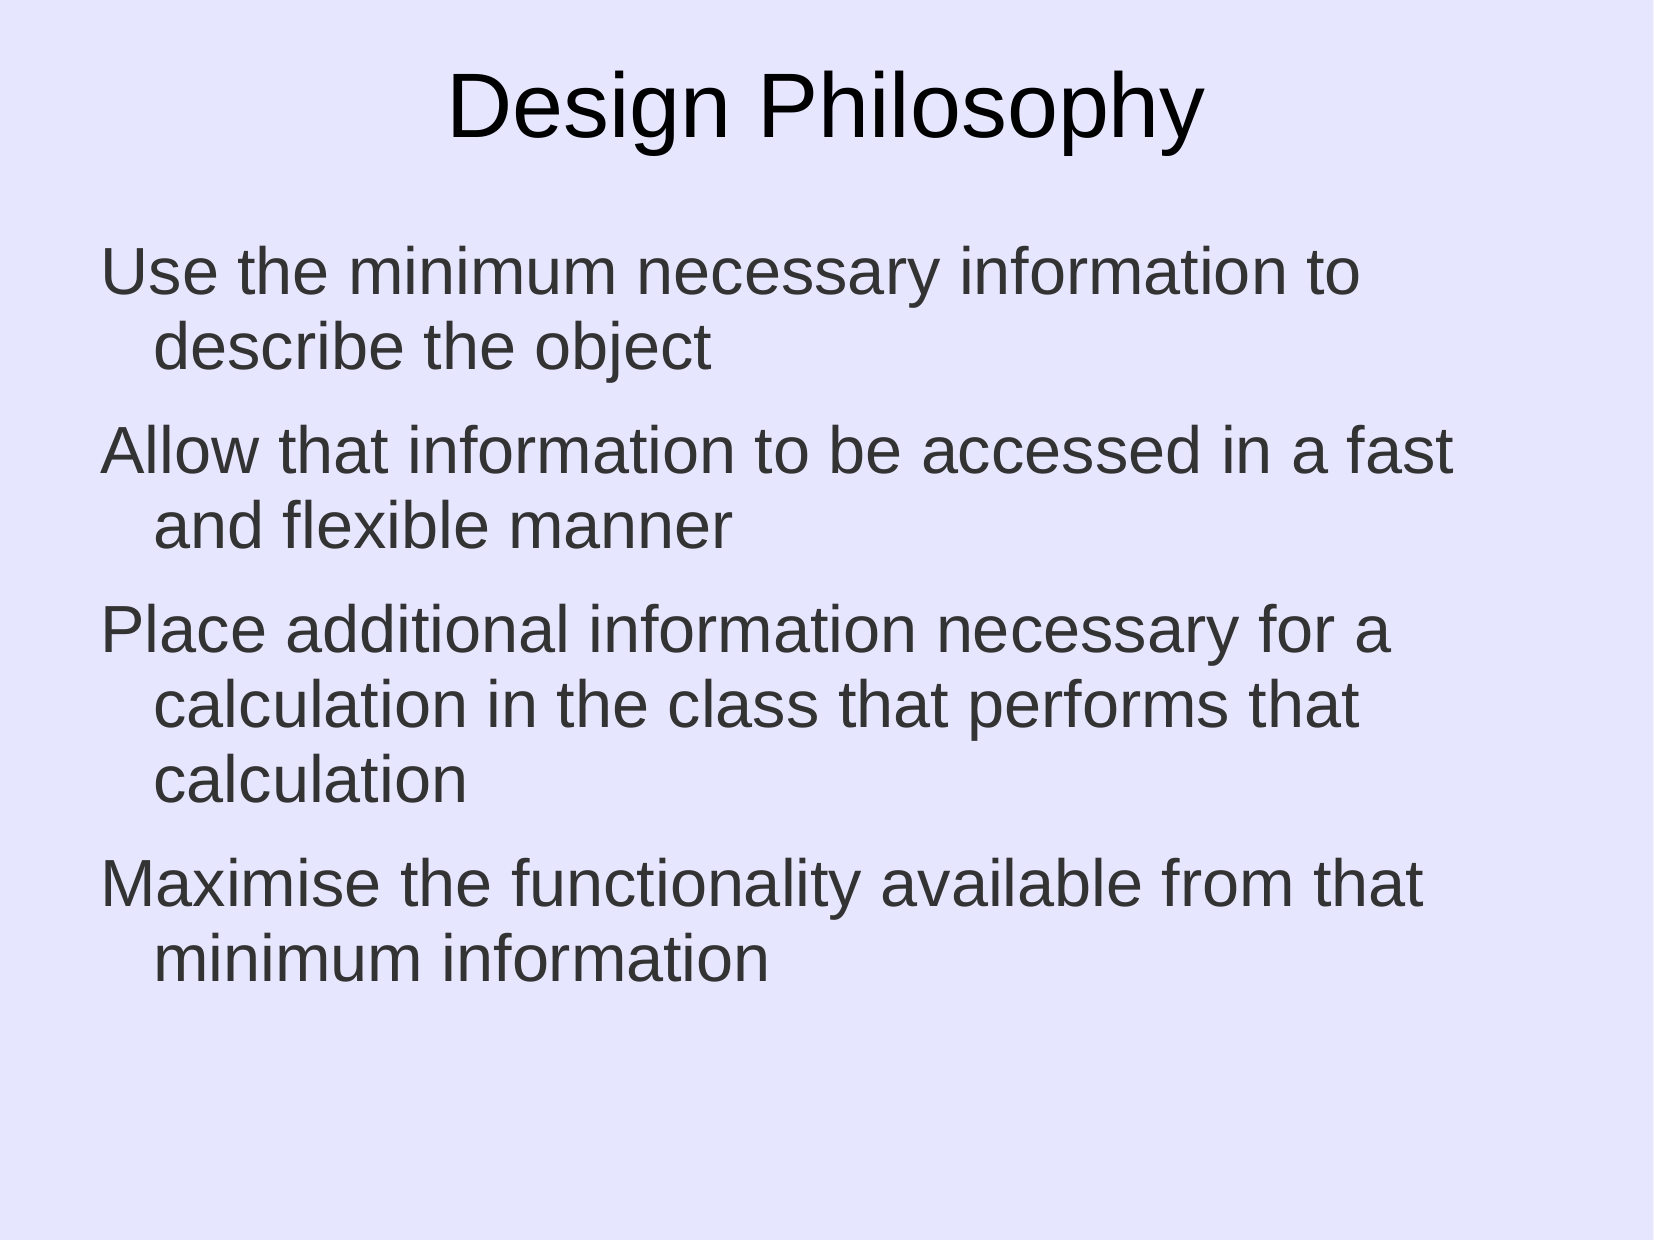

# Design Philosophy
Use the minimum necessary information to describe the object
Allow that information to be accessed in a fast and flexible manner
Place additional information necessary for a calculation in the class that performs that calculation
Maximise the functionality available from that minimum information